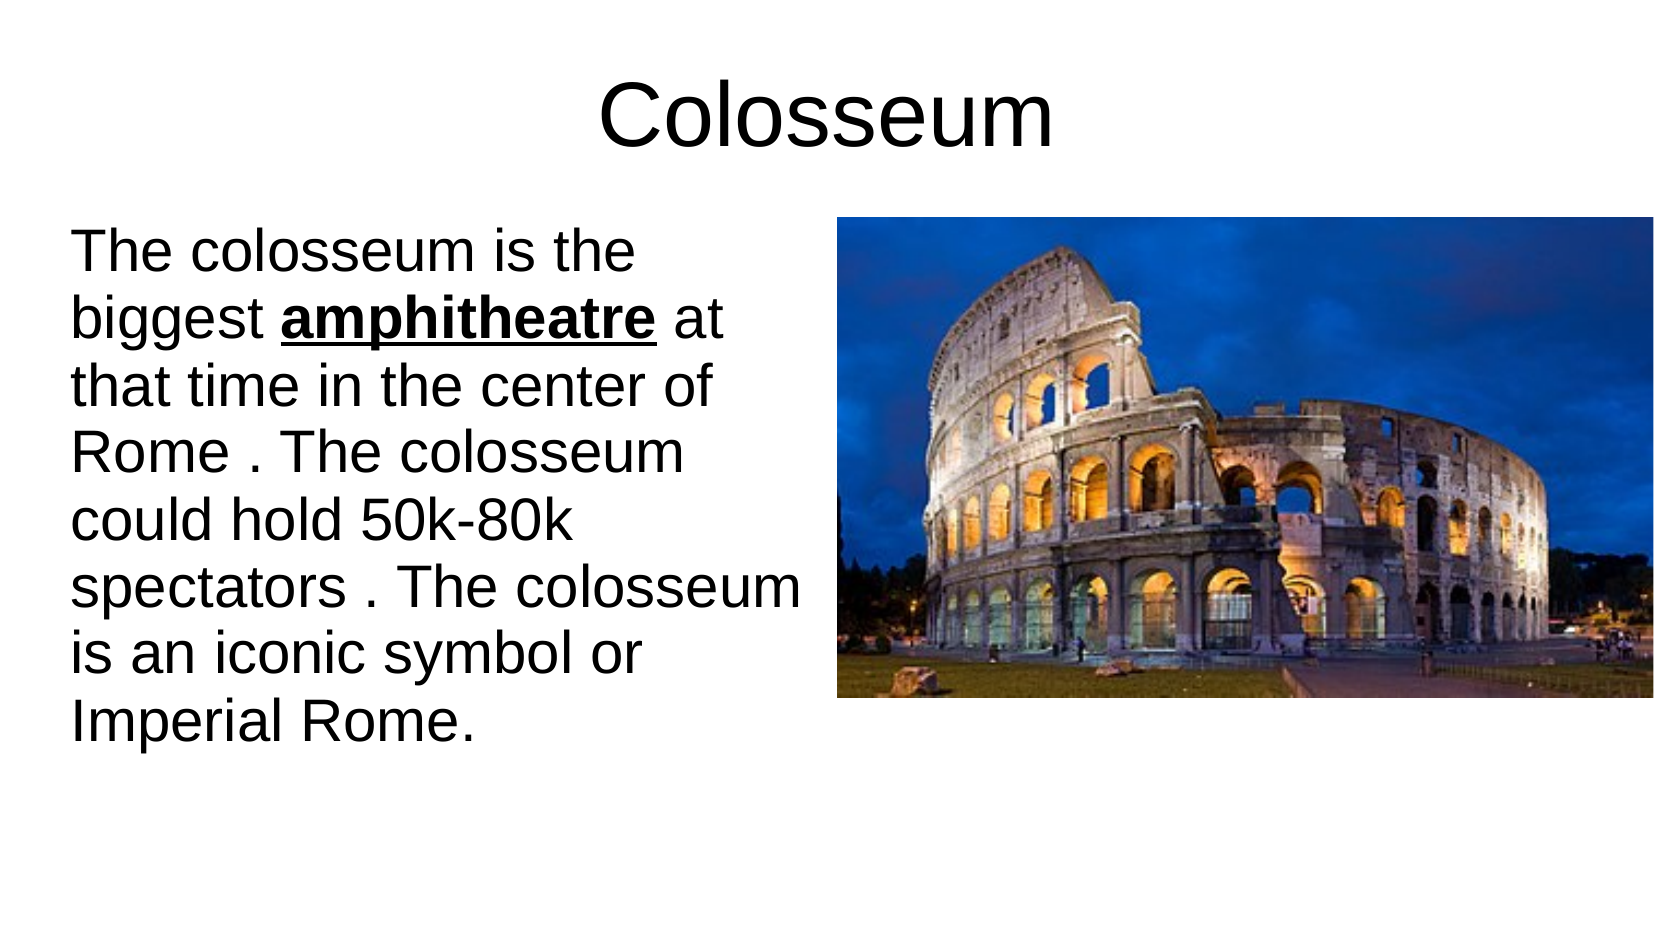

# Colosseum
The colosseum is the biggest amphitheatre at that time in the center of Rome . The colosseum could hold 50k-80k spectators . The colosseum is an iconic symbol or Imperial Rome.